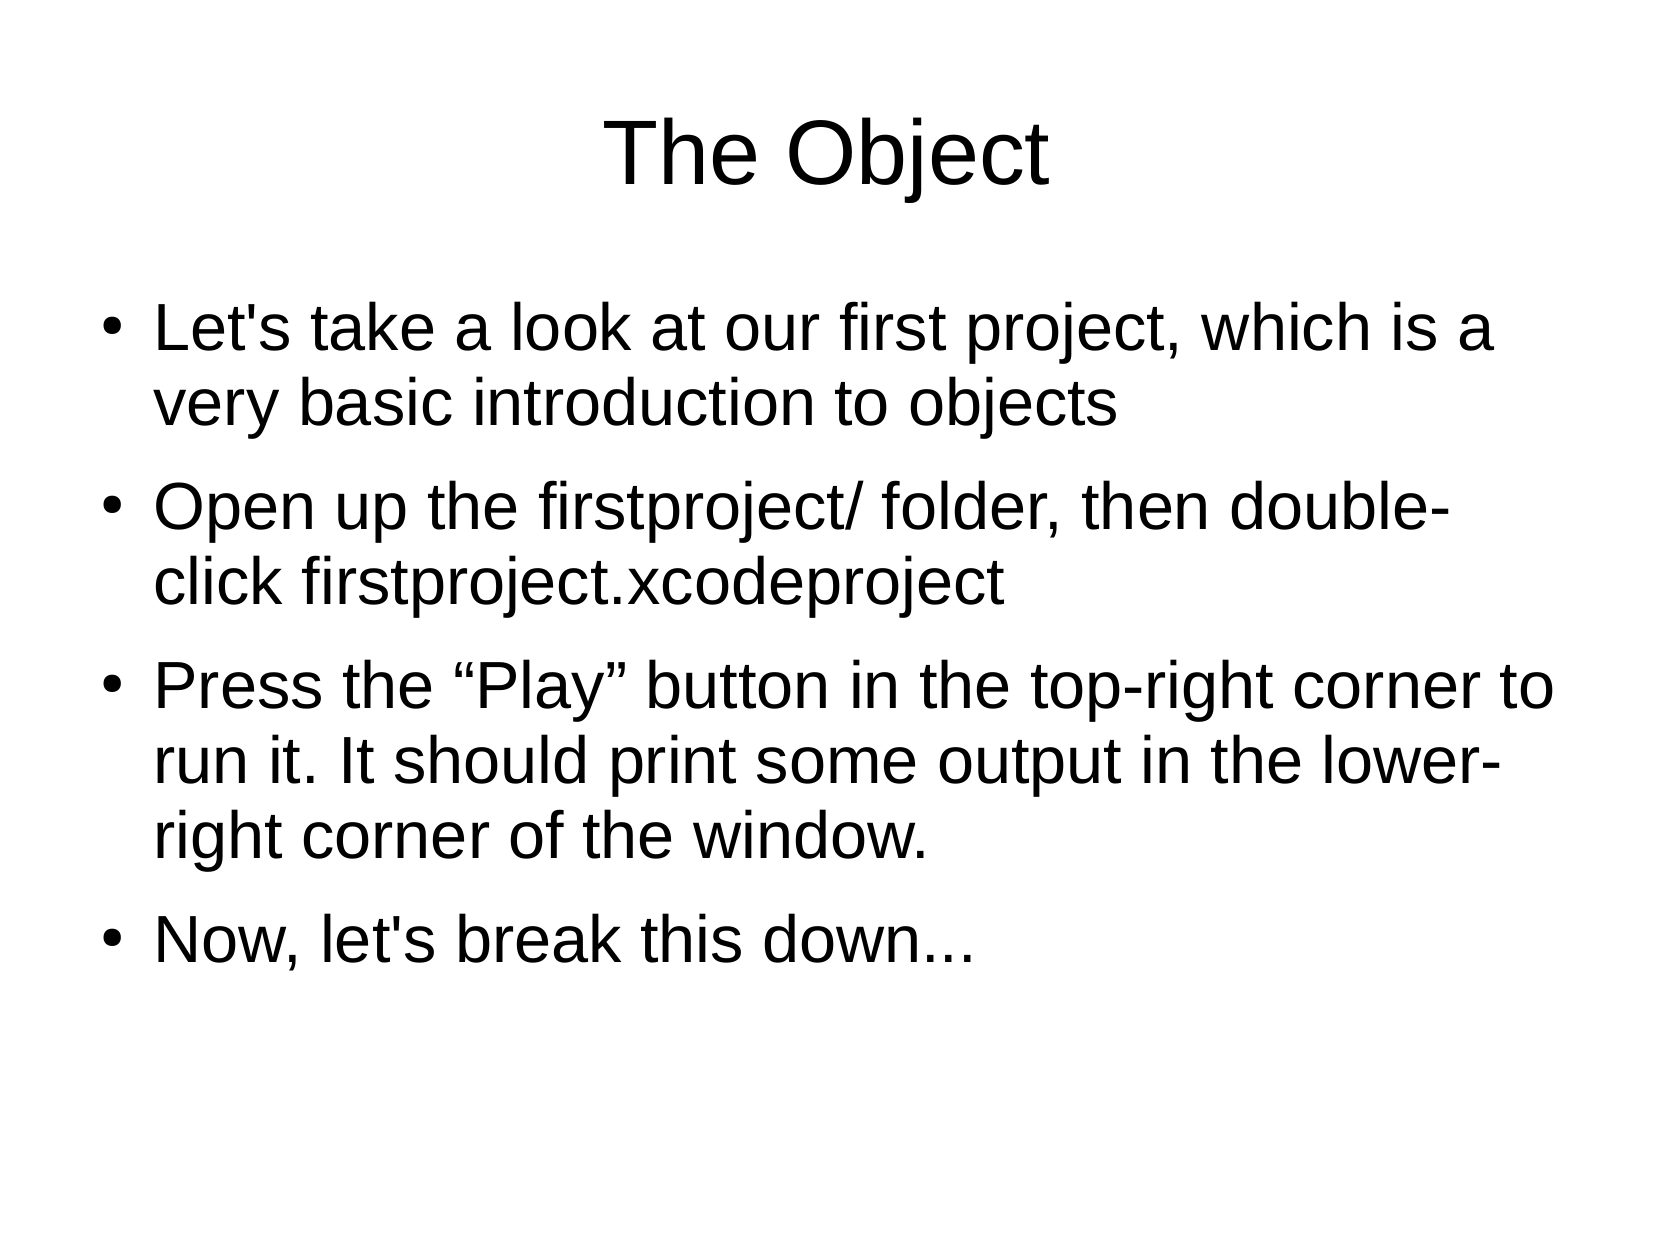

# The Object
Let's take a look at our first project, which is a very basic introduction to objects
Open up the firstproject/ folder, then double-click firstproject.xcodeproject
Press the “Play” button in the top-right corner to run it. It should print some output in the lower-right corner of the window.
Now, let's break this down...